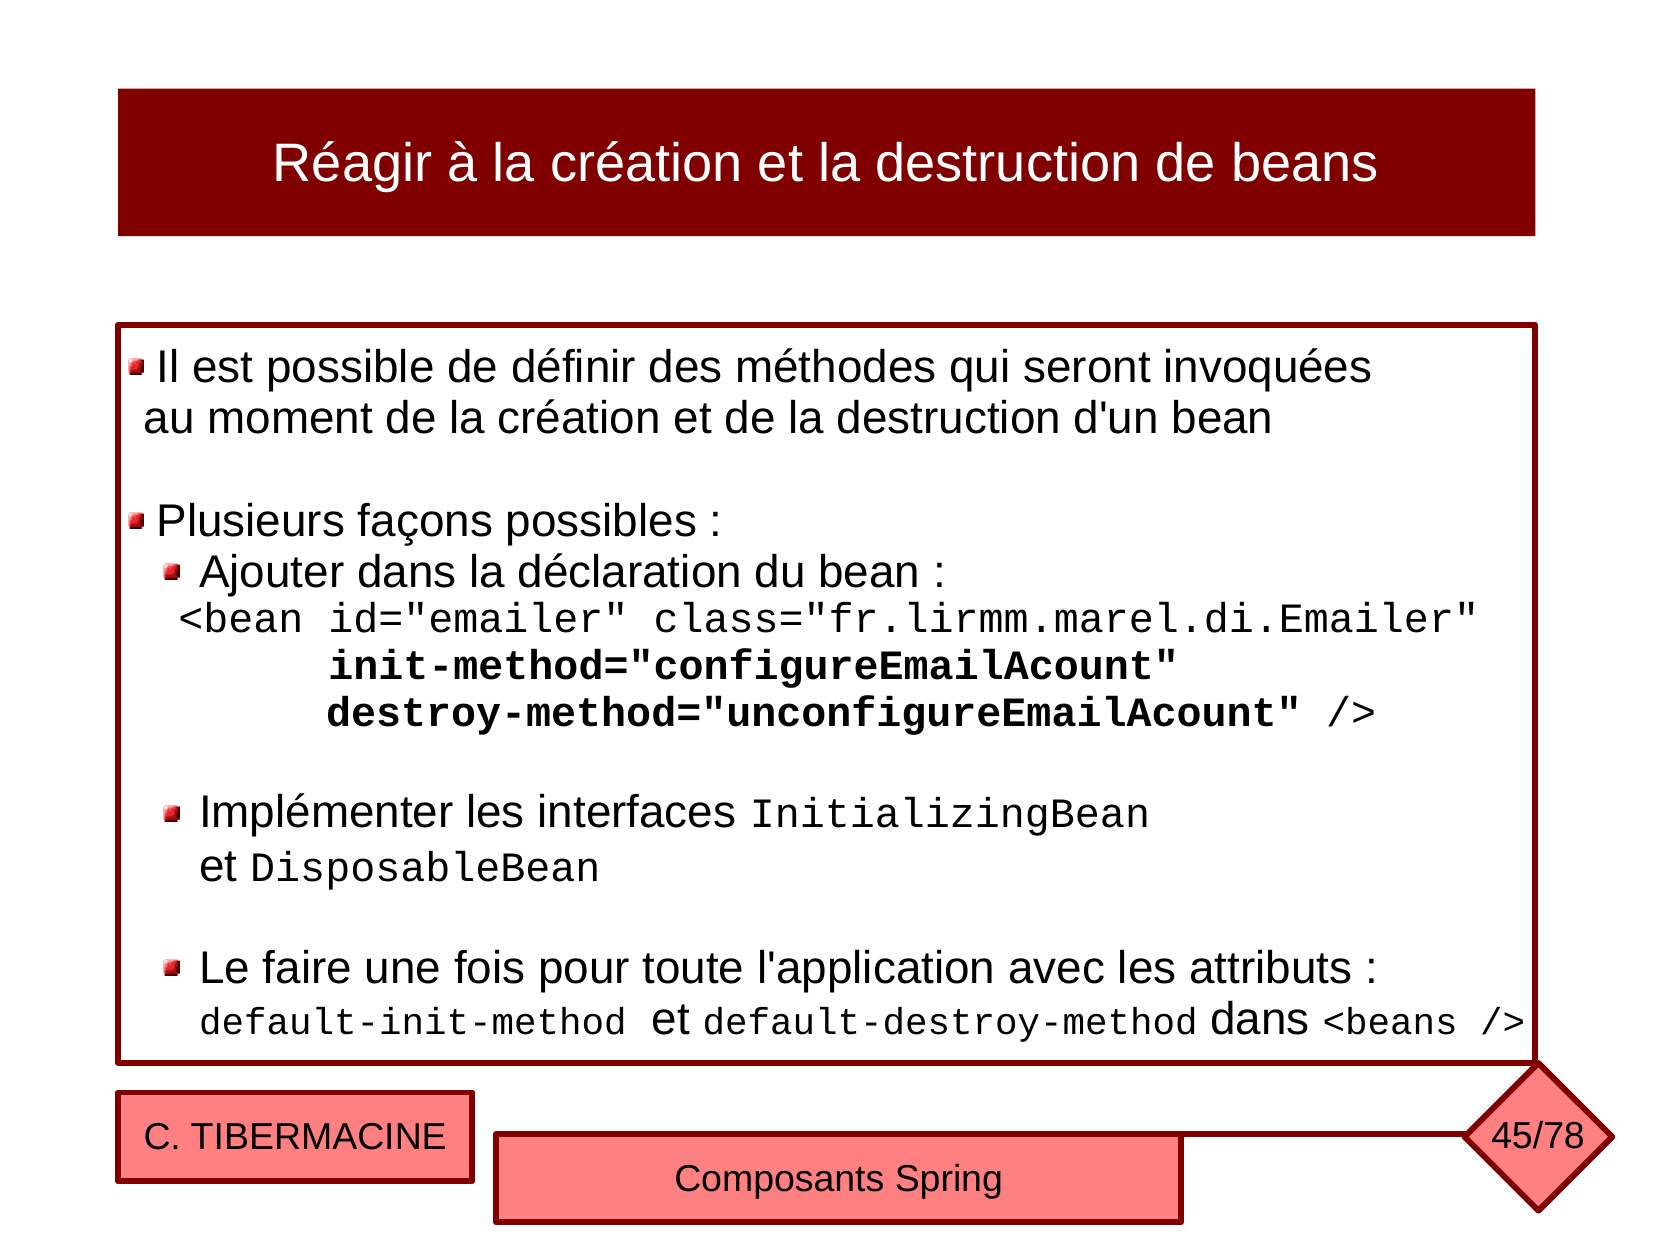

Réagir à la création et la destruction de beans
 Il est possible de définir des méthodes qui seront invoquées
au moment de la création et de la destruction d'un bean
 Plusieurs façons possibles :
Ajouter dans la déclaration du bean :
 <bean id="emailer" class="fr.lirmm.marel.di.Emailer"
 init-method="configureEmailAcount"
		 destroy-method="unconfigureEmailAcount" />
Implémenter les interfaces InitializingBean
et DisposableBean
Le faire une fois pour toute l'application avec les attributs :
default-init-method et default-destroy-method dans <beans />
C. TIBERMACINE
Composants Spring